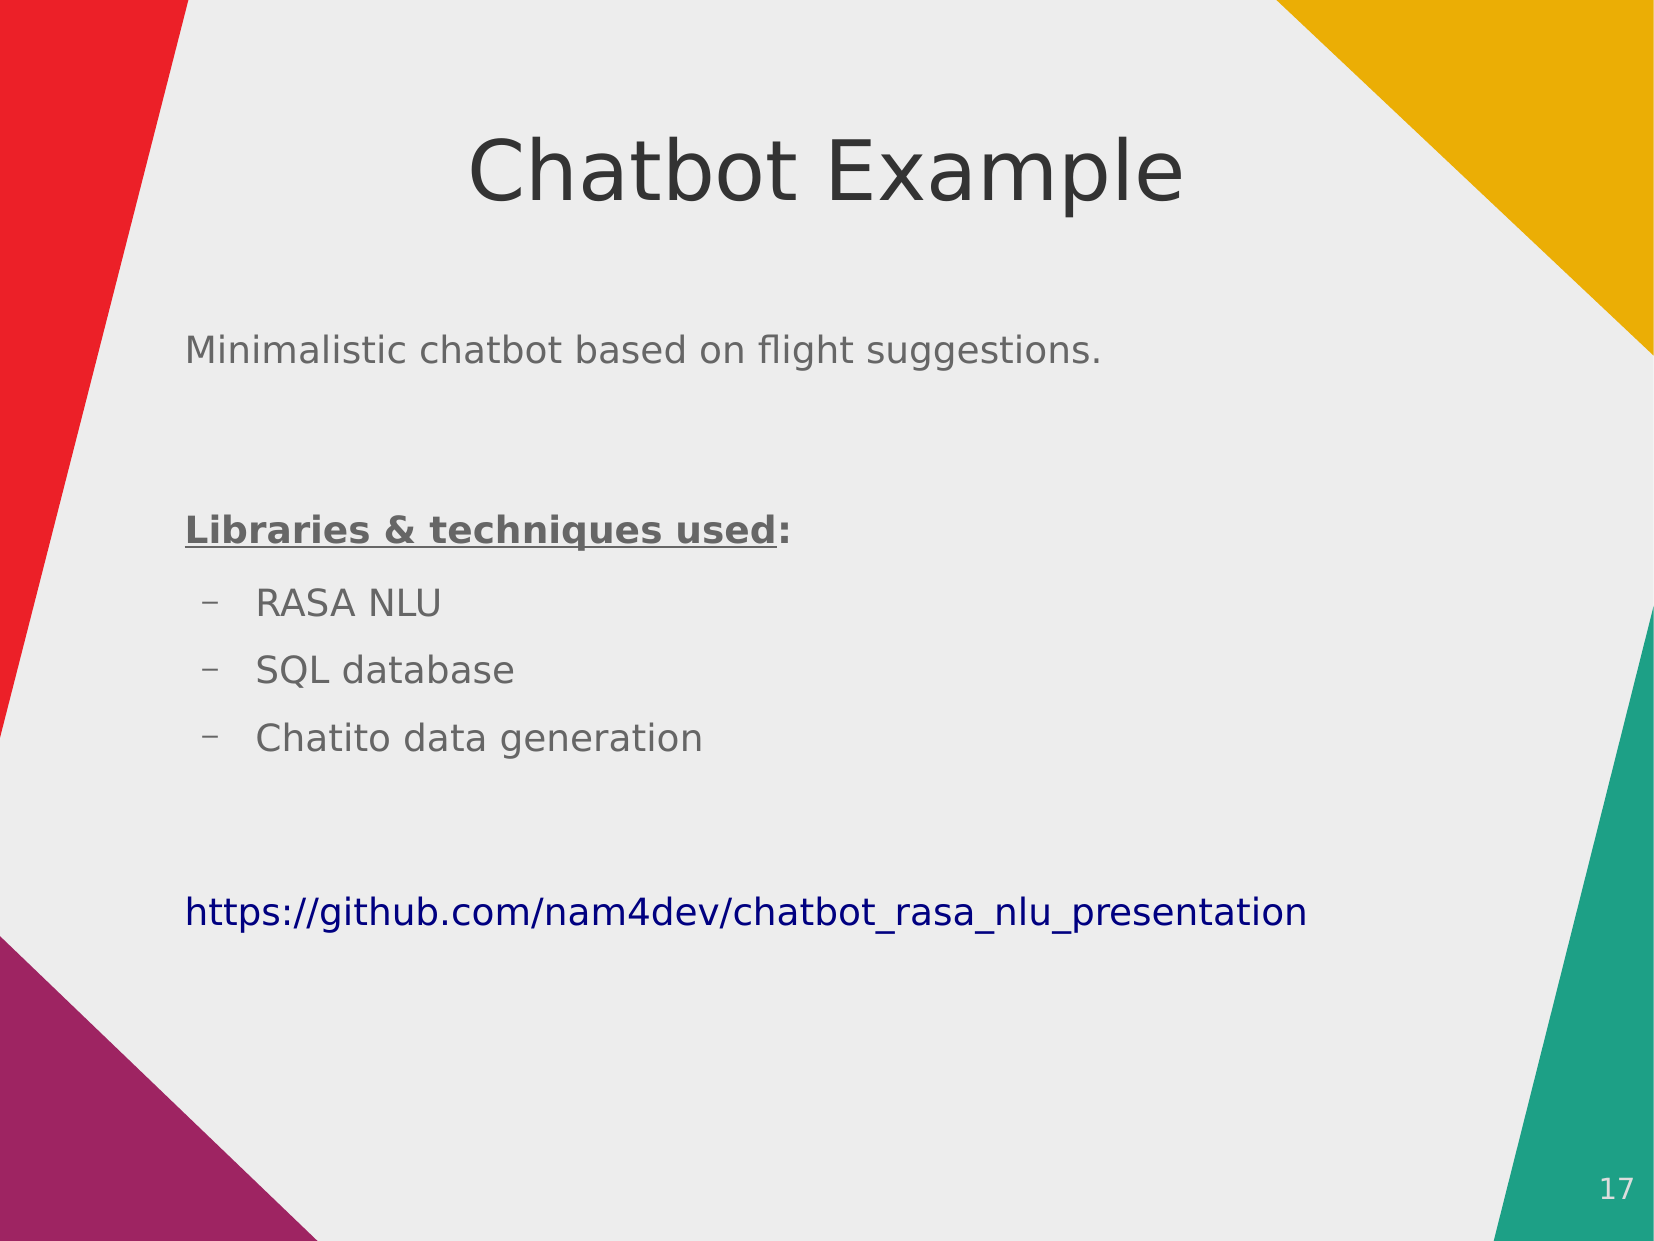

# Chatbot Example
Minimalistic chatbot based on flight suggestions.
Libraries & techniques used:
RASA NLU
SQL database
Chatito data generation
https://github.com/nam4dev/chatbot_rasa_nlu_presentation
17